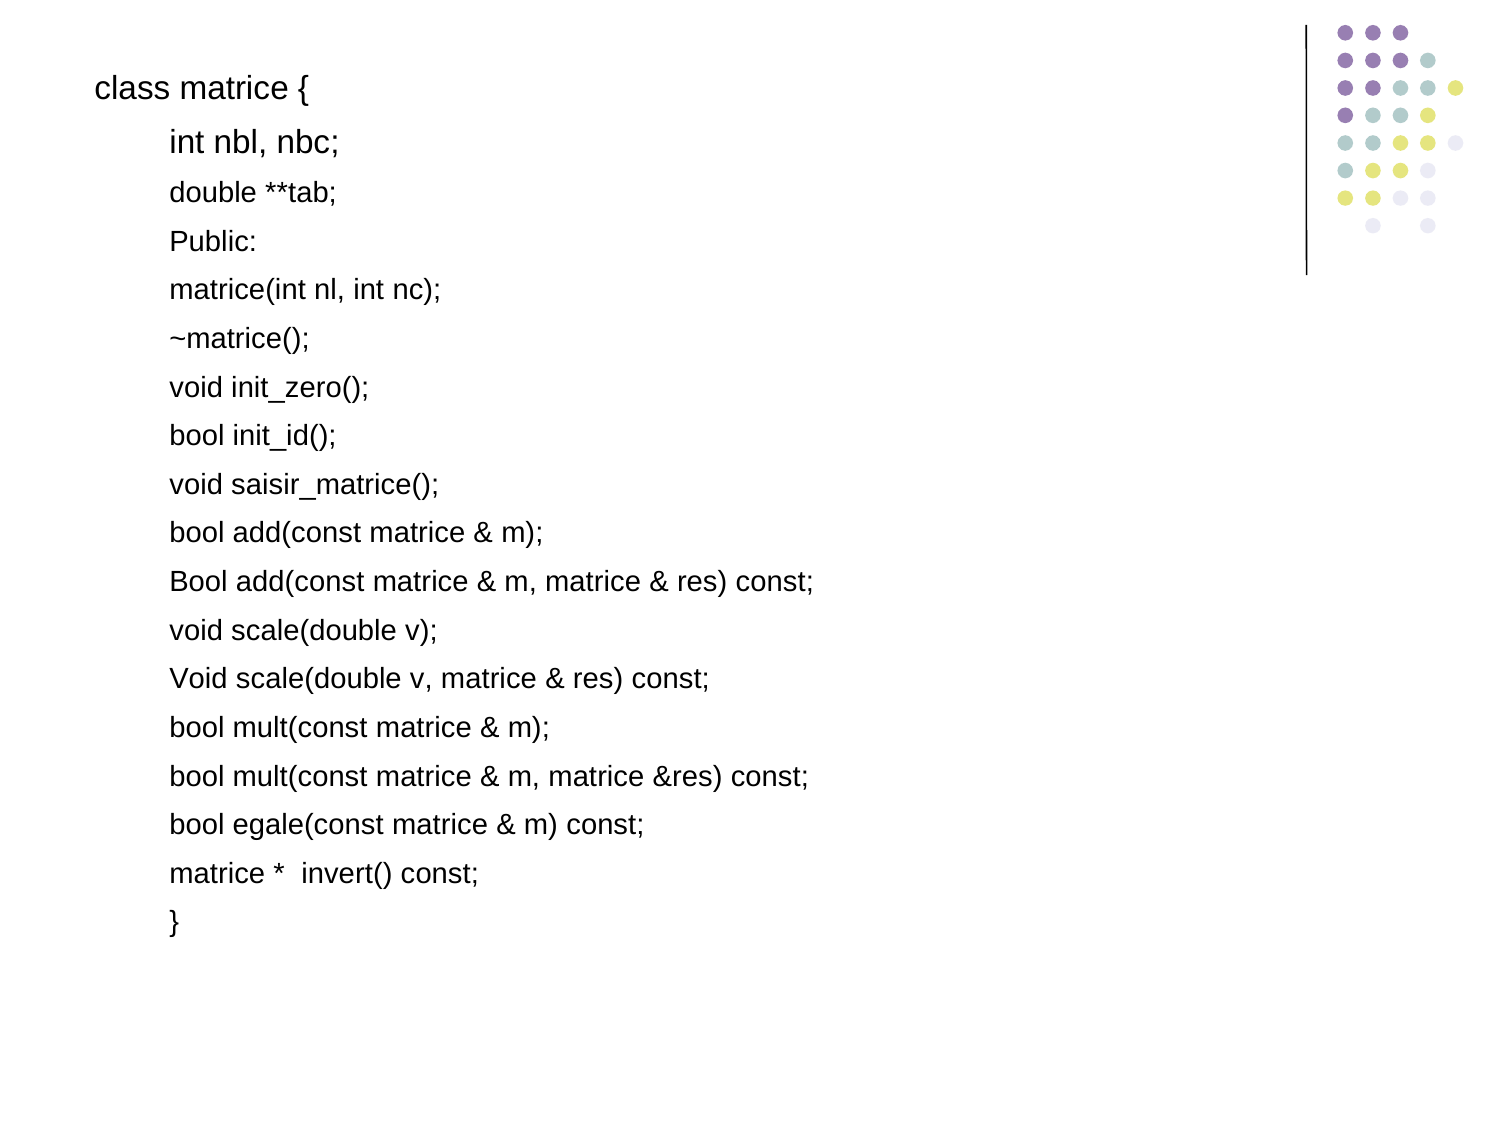

# class matrice {
int nbl, nbc;
double **tab;
Public:
matrice(int nl, int nc);
~matrice();
void init_zero();
bool init_id();
void saisir_matrice();
bool add(const matrice & m);
Bool add(const matrice & m, matrice & res) const;
void scale(double v);
Void scale(double v, matrice & res) const;
bool mult(const matrice & m);
bool mult(const matrice & m, matrice &res) const;
bool egale(const matrice & m) const;
matrice * invert() const;
}